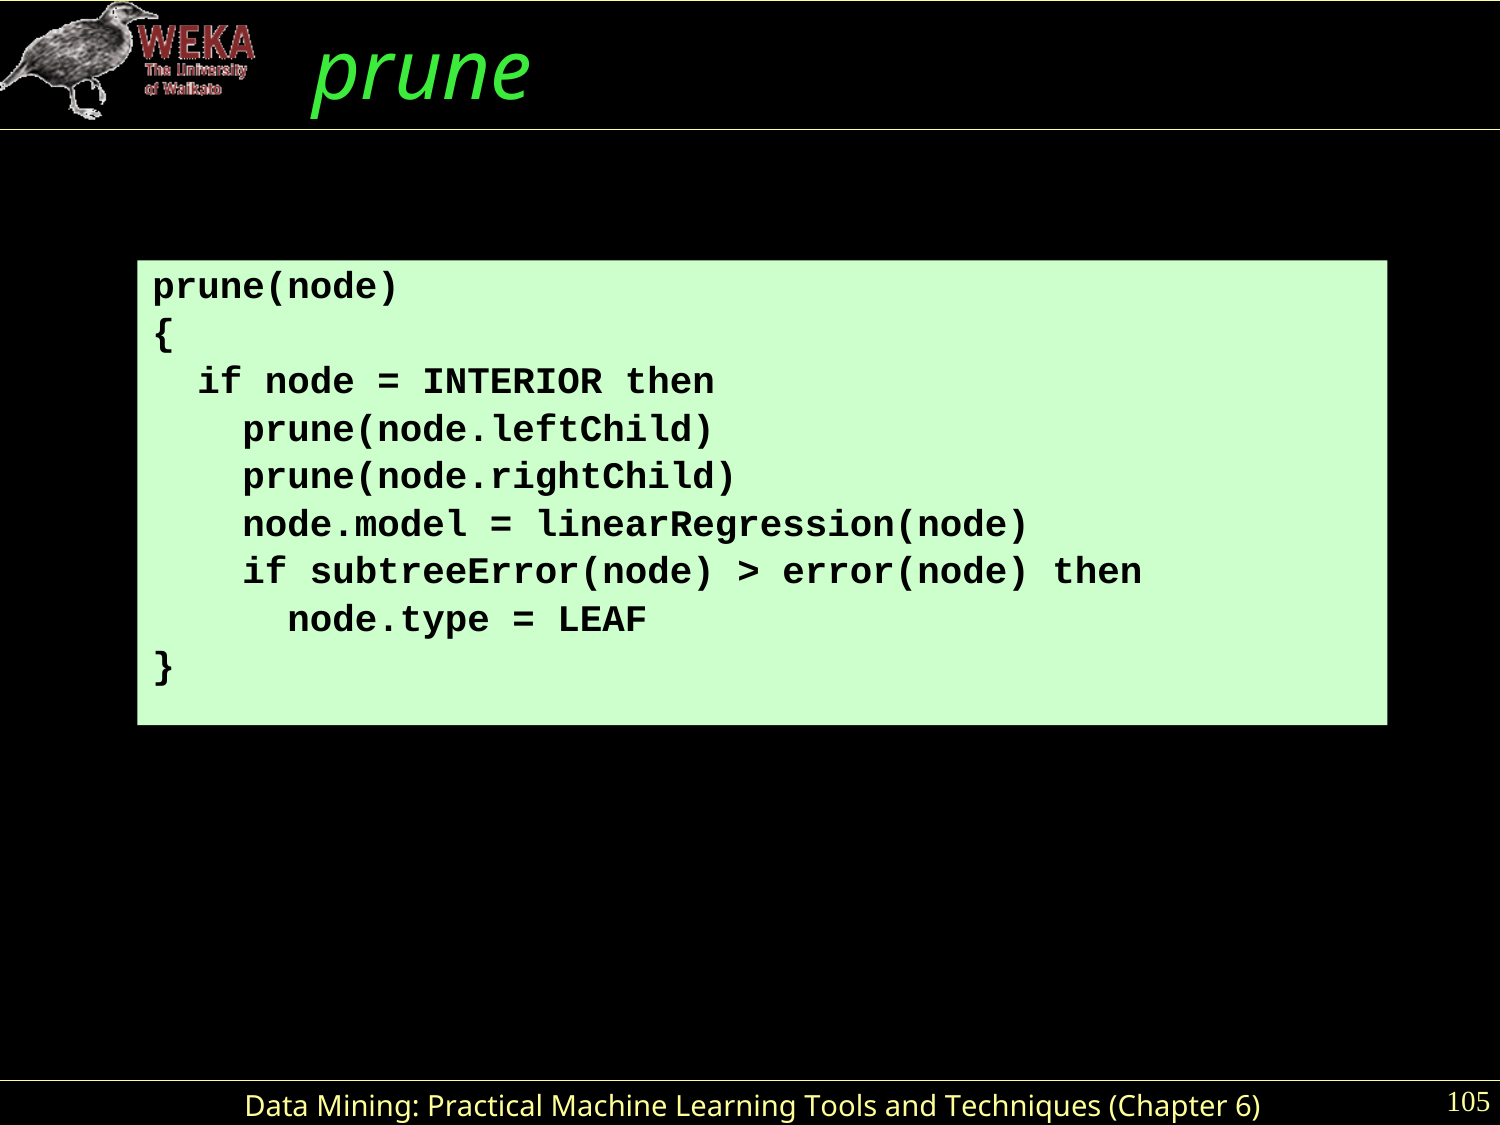

# prune
prune(node)
{
 if node = INTERIOR then
 prune(node.leftChild)
 prune(node.rightChild)
 node.model = linearRegression(node)
 if subtreeError(node) > error(node) then
 node.type = LEAF
}
Data Mining: Practical Machine Learning Tools and Techniques (Chapter 6)
105